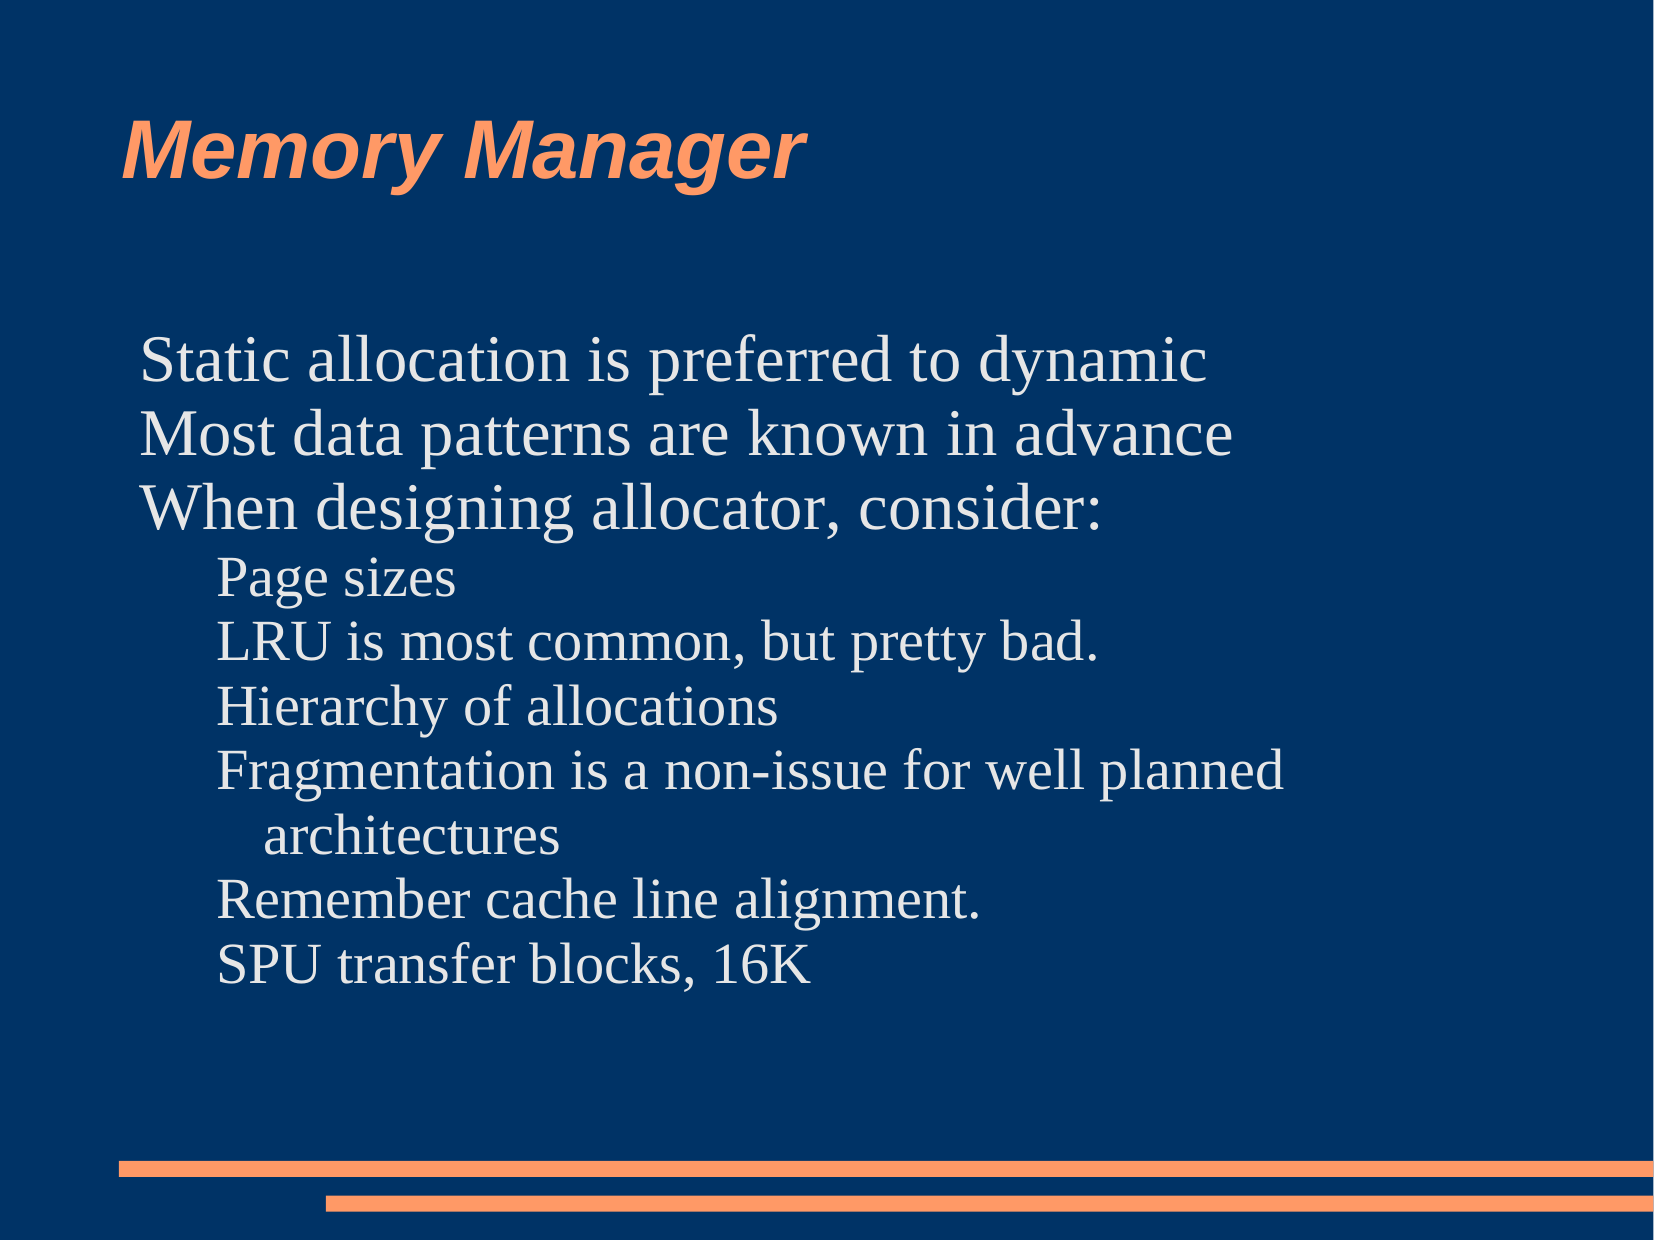

# Memory Manager
Static allocation is preferred to dynamic
Most data patterns are known in advance
When designing allocator, consider:
Page sizes
LRU is most common, but pretty bad.
Hierarchy of allocations
Fragmentation is a non-issue for well planned architectures
Remember cache line alignment.
SPU transfer blocks, 16K